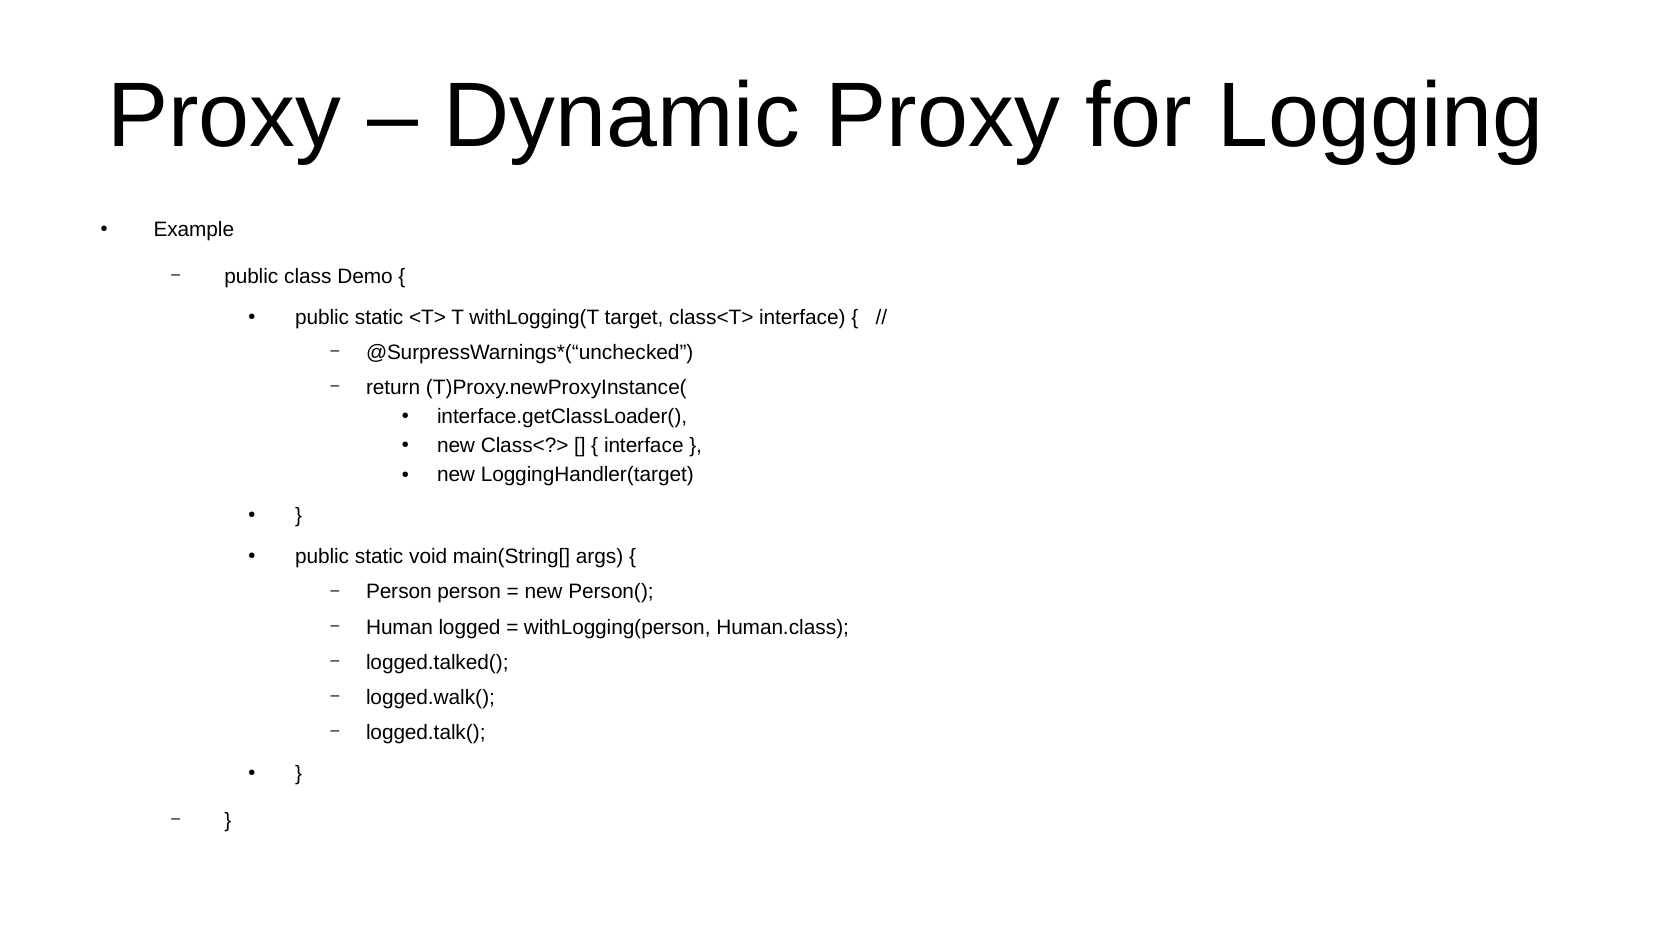

# Proxy – Dynamic Proxy for Logging
Example
public class Demo {
public static <T> T withLogging(T target, class<T> interface) { //
@SurpressWarnings*(“unchecked”)
return (T)Proxy.newProxyInstance(
interface.getClassLoader(),
new Class<?> [] { interface },
new LoggingHandler(target)
}
public static void main(String[] args) {
Person person = new Person();
Human logged = withLogging(person, Human.class);
logged.talked();
logged.walk();
logged.talk();
}
}